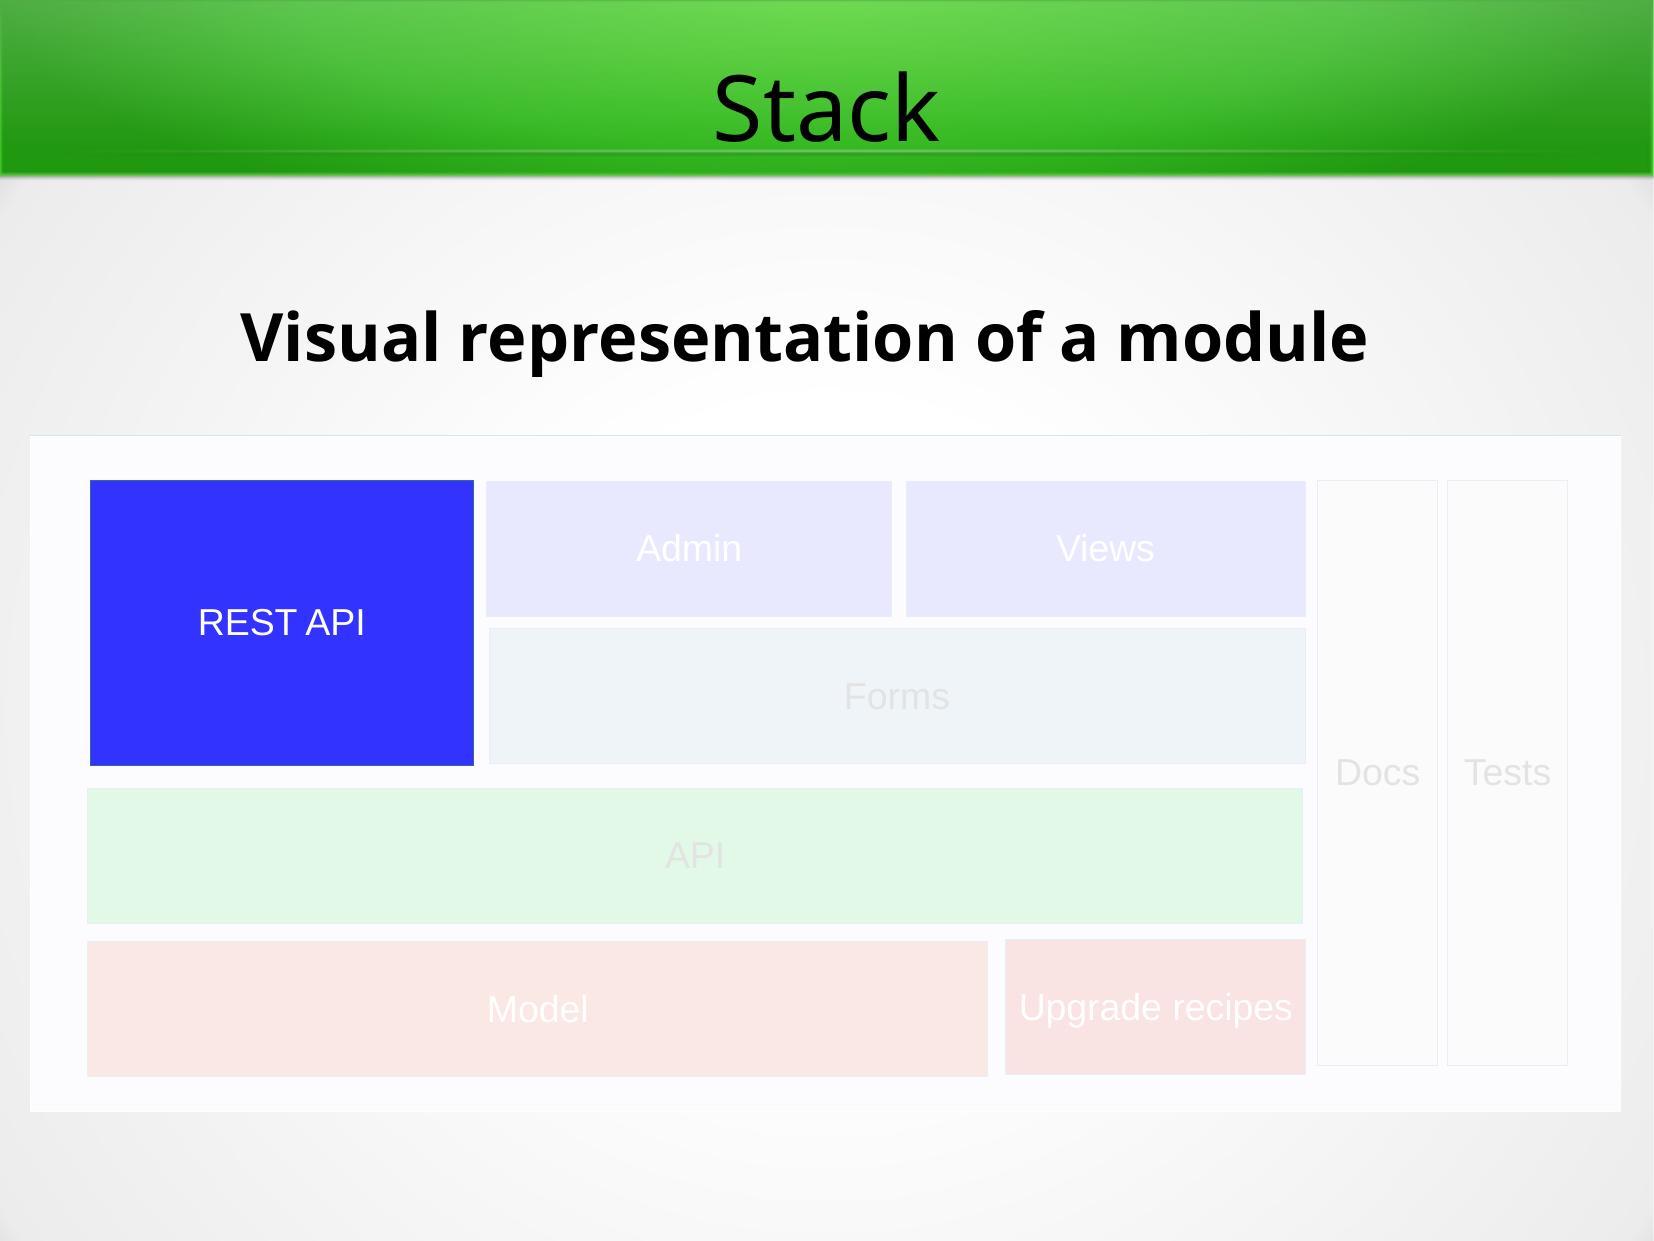

# Stack
Visual representation of a module
REST API
Docs
Tests
Admin
Views
Forms
API
Upgrade recipes
Model